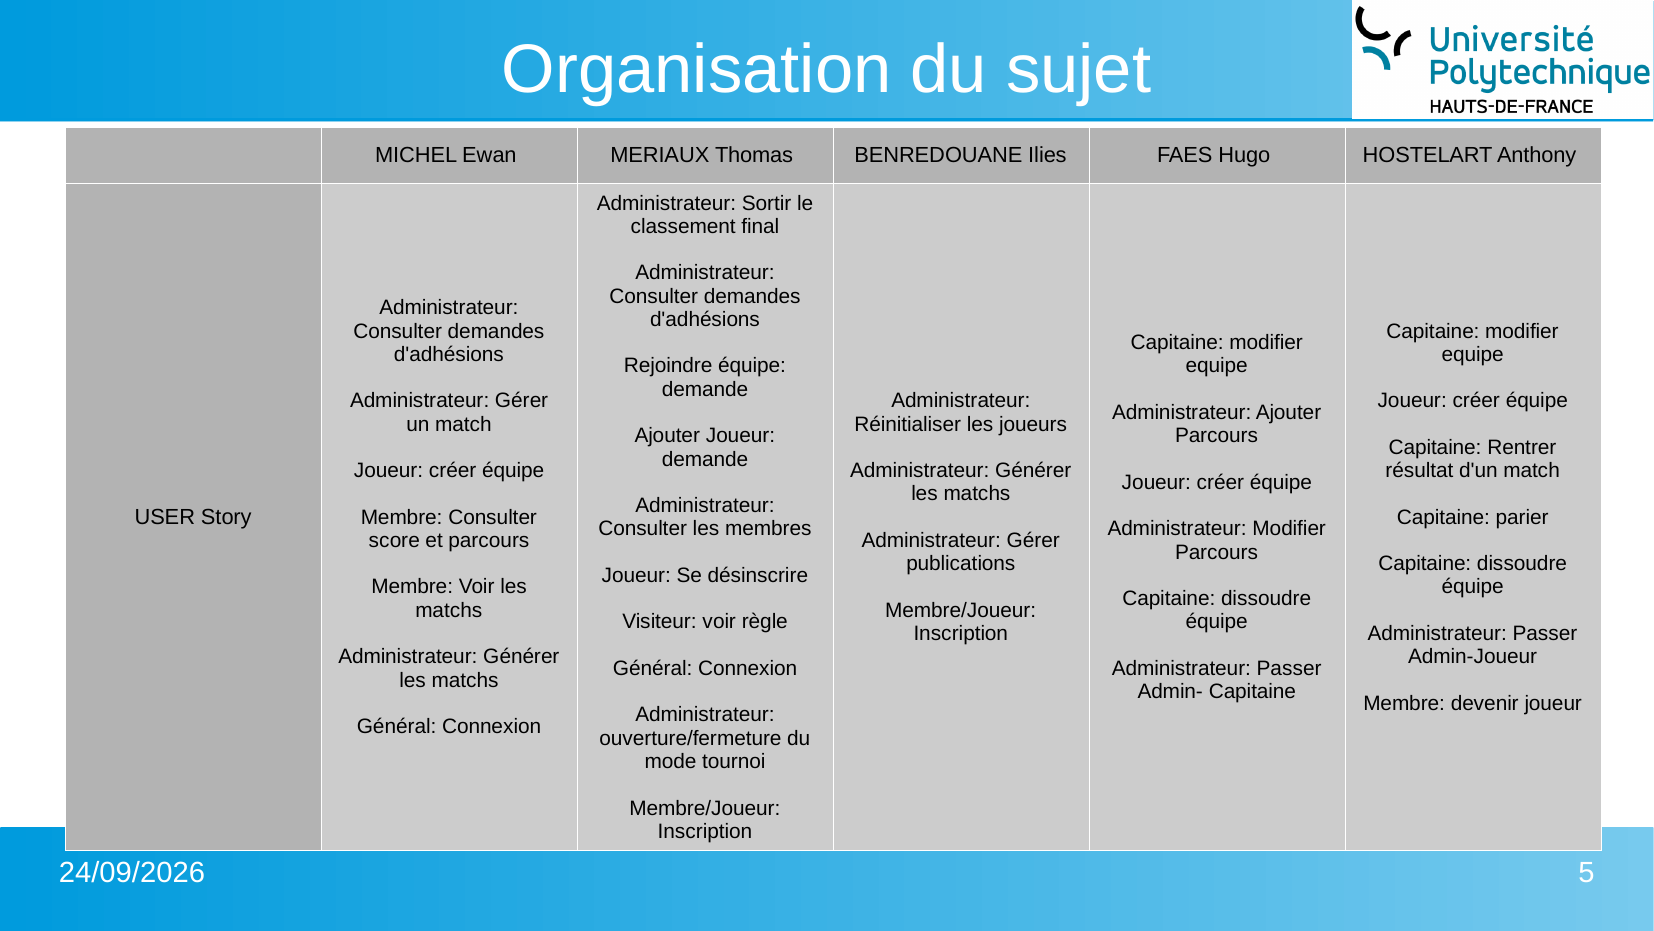

# Organisation du sujet
| | MICHEL Ewan | MERIAUX Thomas | BENREDOUANE Ilies | FAES Hugo | HOSTELART Anthony |
| --- | --- | --- | --- | --- | --- |
| USER Story | Administrateur: Consulter demandes d'adhésions Administrateur: Gérer un match Joueur: créer équipe Membre: Consulter score et parcours Membre: Voir les matchs Administrateur: Générer les matchs Général: Connexion | Administrateur: Sortir le classement final Administrateur: Consulter demandes d'adhésions Rejoindre équipe: demande Ajouter Joueur: demande Administrateur: Consulter les membres Joueur: Se désinscrire Visiteur: voir règle Général: Connexion Administrateur: ouverture/fermeture du mode tournoi Membre/Joueur: Inscription | Administrateur: Réinitialiser les joueurs Administrateur: Générer les matchs Administrateur: Gérer publications Membre/Joueur: Inscription | Capitaine: modifier equipe Administrateur: Ajouter Parcours Joueur: créer équipe Administrateur: Modifier Parcours Capitaine: dissoudre équipe Administrateur: Passer Admin- Capitaine | Capitaine: modifier equipe Joueur: créer équipe Capitaine: Rentrer résultat d'un match Capitaine: parier Capitaine: dissoudre équipe Administrateur: Passer Admin-Joueur Membre: devenir joueur |
5